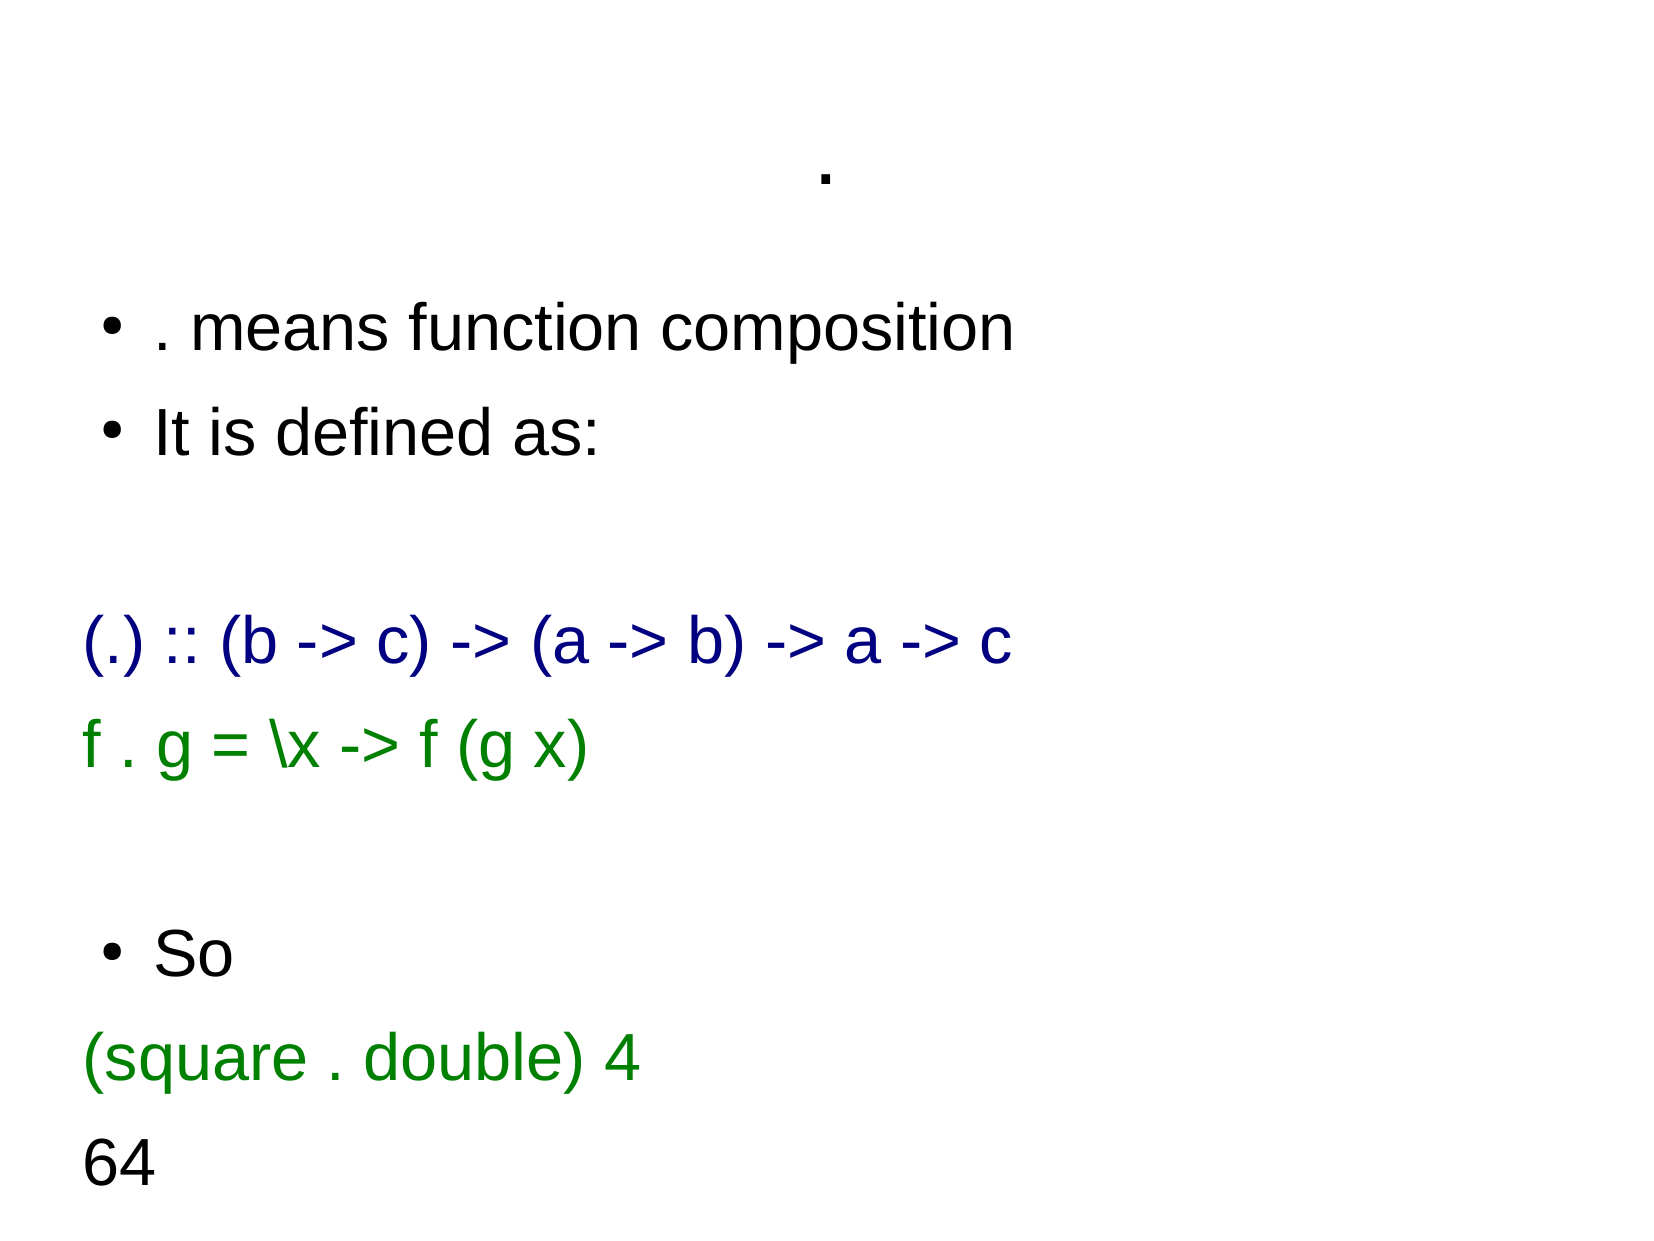

# .
. means function composition
It is defined as:
(.) :: (b -> c) -> (a -> b) -> a -> c
f . g = \x -> f (g x)
So
(square . double) 4
64